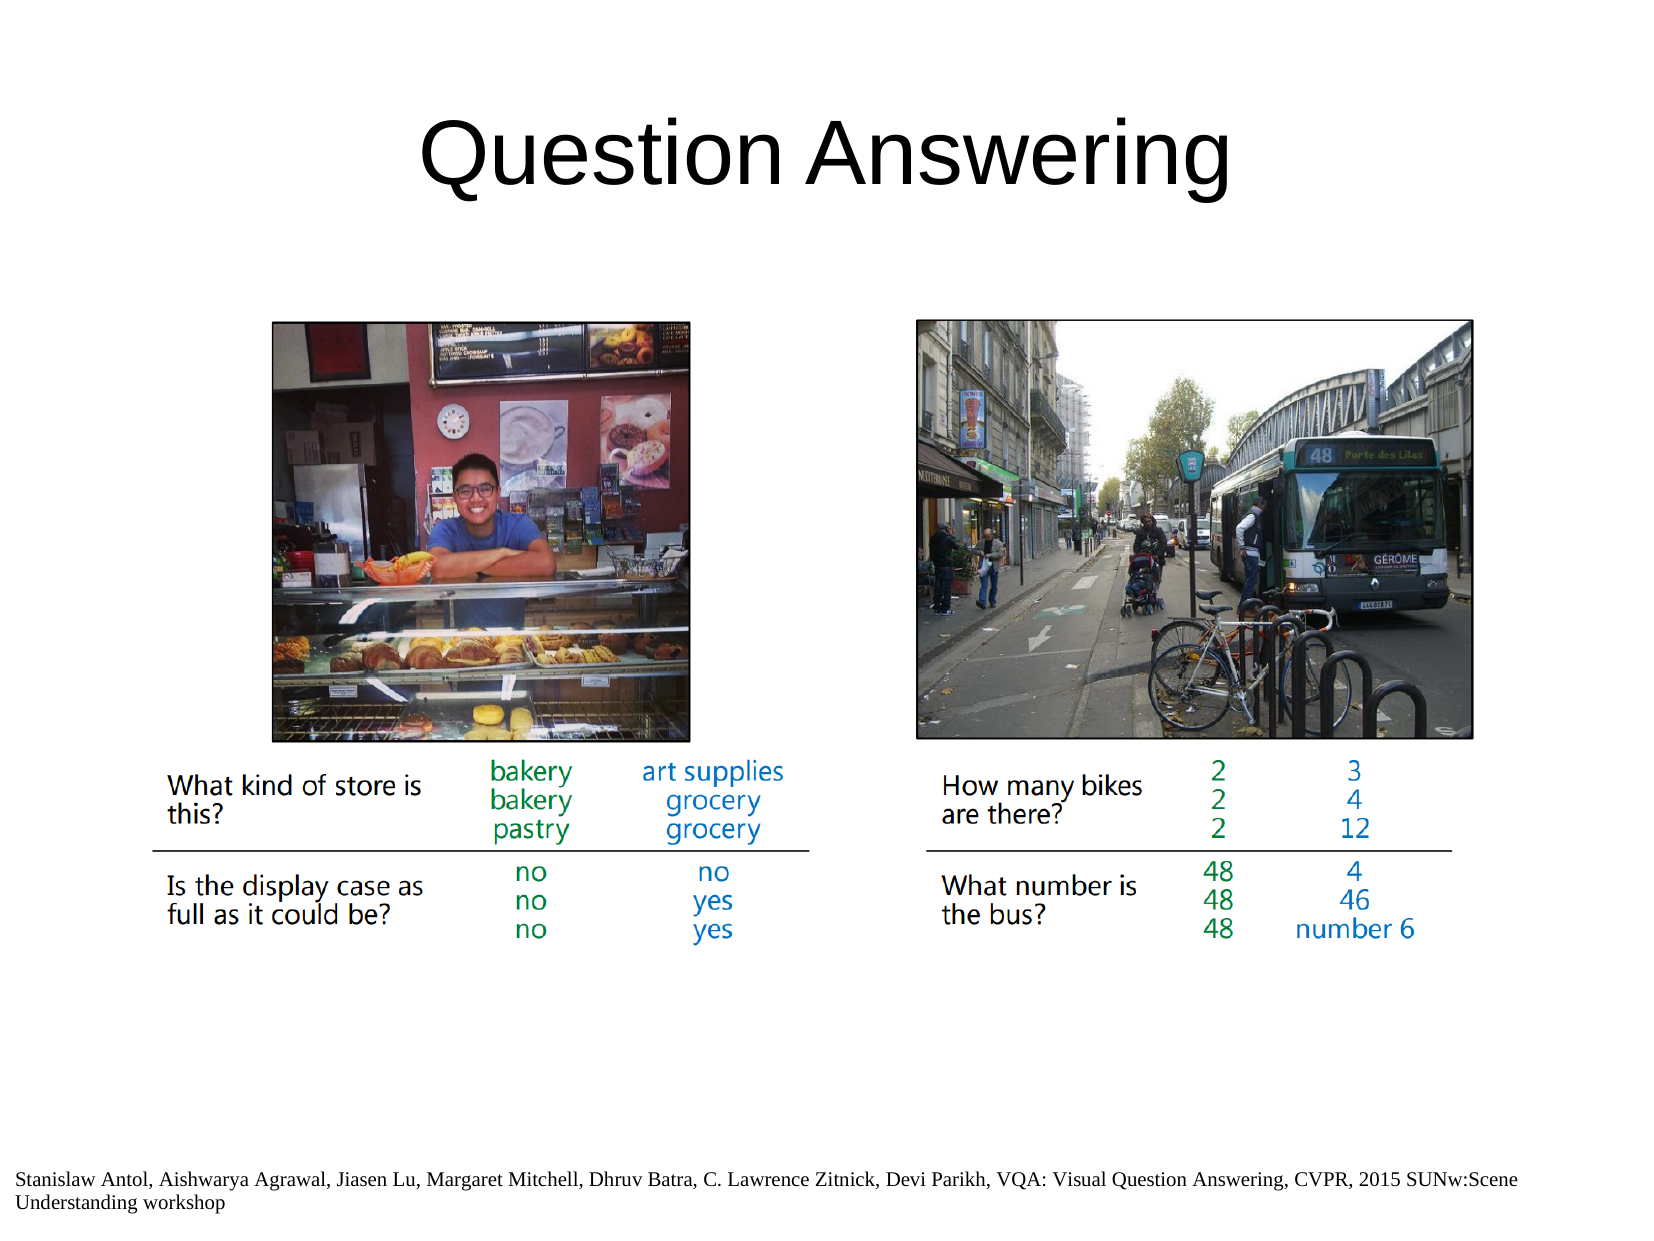

# Question Answering
Stanislaw Antol, Aishwarya Agrawal, Jiasen Lu, Margaret Mitchell, Dhruv Batra, C. Lawrence Zitnick, Devi Parikh, VQA: Visual Question Answering, CVPR, 2015 SUNw:Scene Understanding workshop